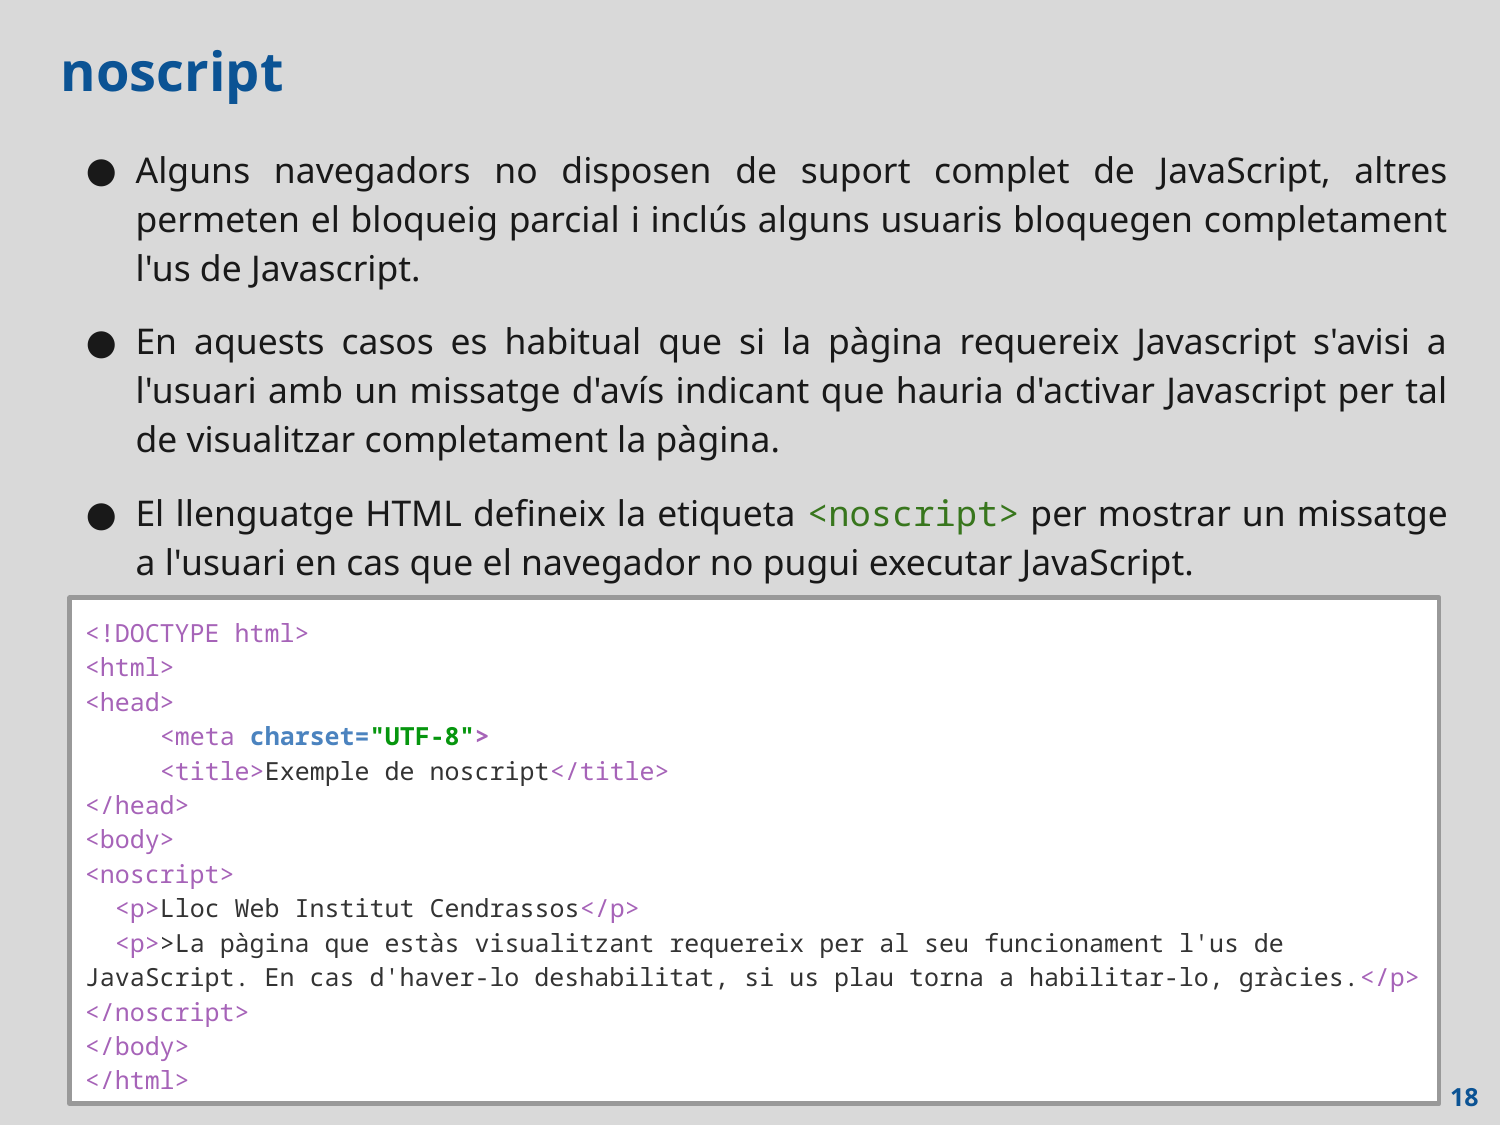

# noscript
Alguns navegadors no disposen de suport complet de JavaScript, altres permeten el bloqueig parcial i inclús alguns usuaris bloquegen completament l'us de Javascript.
En aquests casos es habitual que si la pàgina requereix Javascript s'avisi a l'usuari amb un missatge d'avís indicant que hauria d'activar Javascript per tal de visualitzar completament la pàgina.
El llenguatge HTML defineix la etiqueta <noscript> per mostrar un missatge a l'usuari en cas que el navegador no pugui executar JavaScript.
<!DOCTYPE html>
<html>
<head>
	<meta charset="UTF-8">
	<title>Exemple de noscript</title>
</head>
<body>
<noscript>
 <p>Lloc Web Institut Cendrassos</p>
 <p>>La pàgina que estàs visualitzant requereix per al seu funcionament l'us de JavaScript. En cas d'haver-lo deshabilitat, si us plau torna a habilitar-lo, gràcies.</p>
</noscript>
</body>
</html>